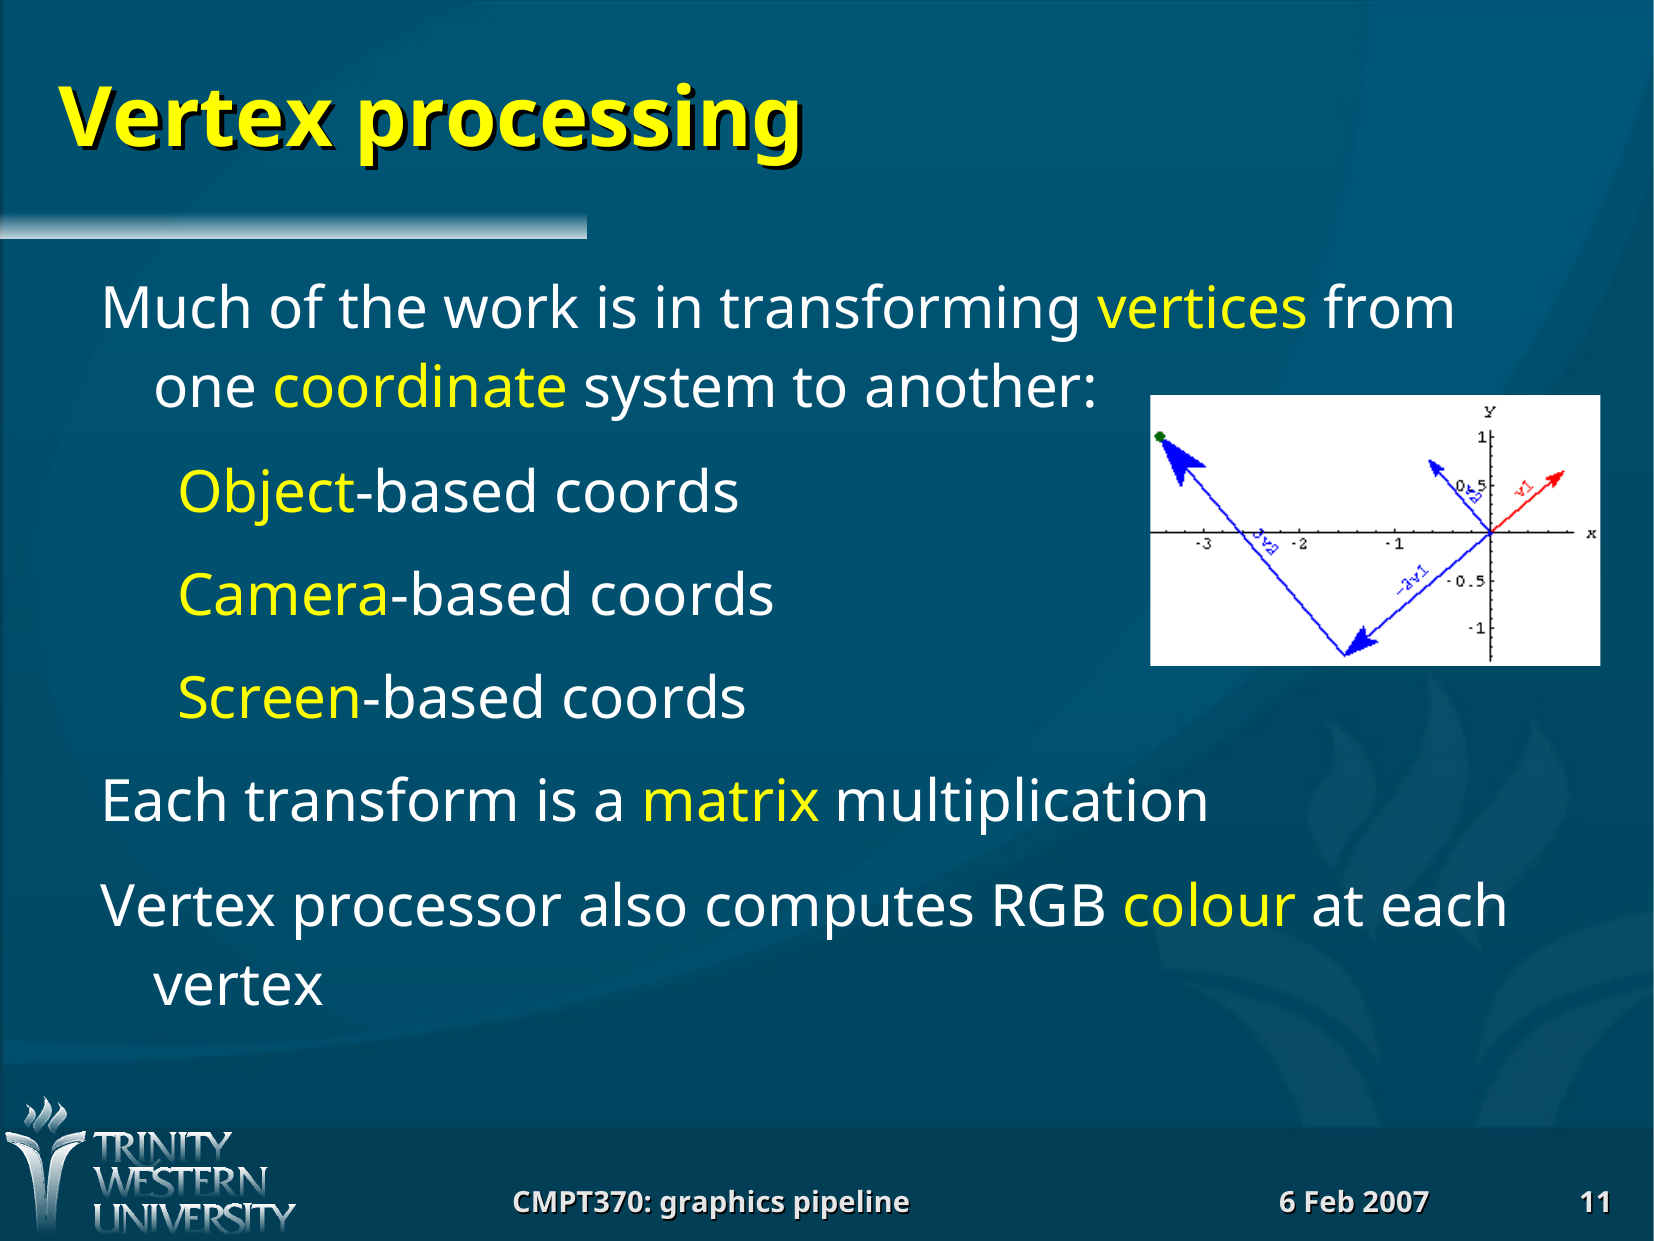

# Vertex processing
Much of the work is in transforming vertices from one coordinate system to another:
Object-based coords
Camera-based coords
Screen-based coords
Each transform is a matrix multiplication
Vertex processor also computes RGB colour at each vertex
CMPT370: graphics pipeline
6 Feb 2007
11